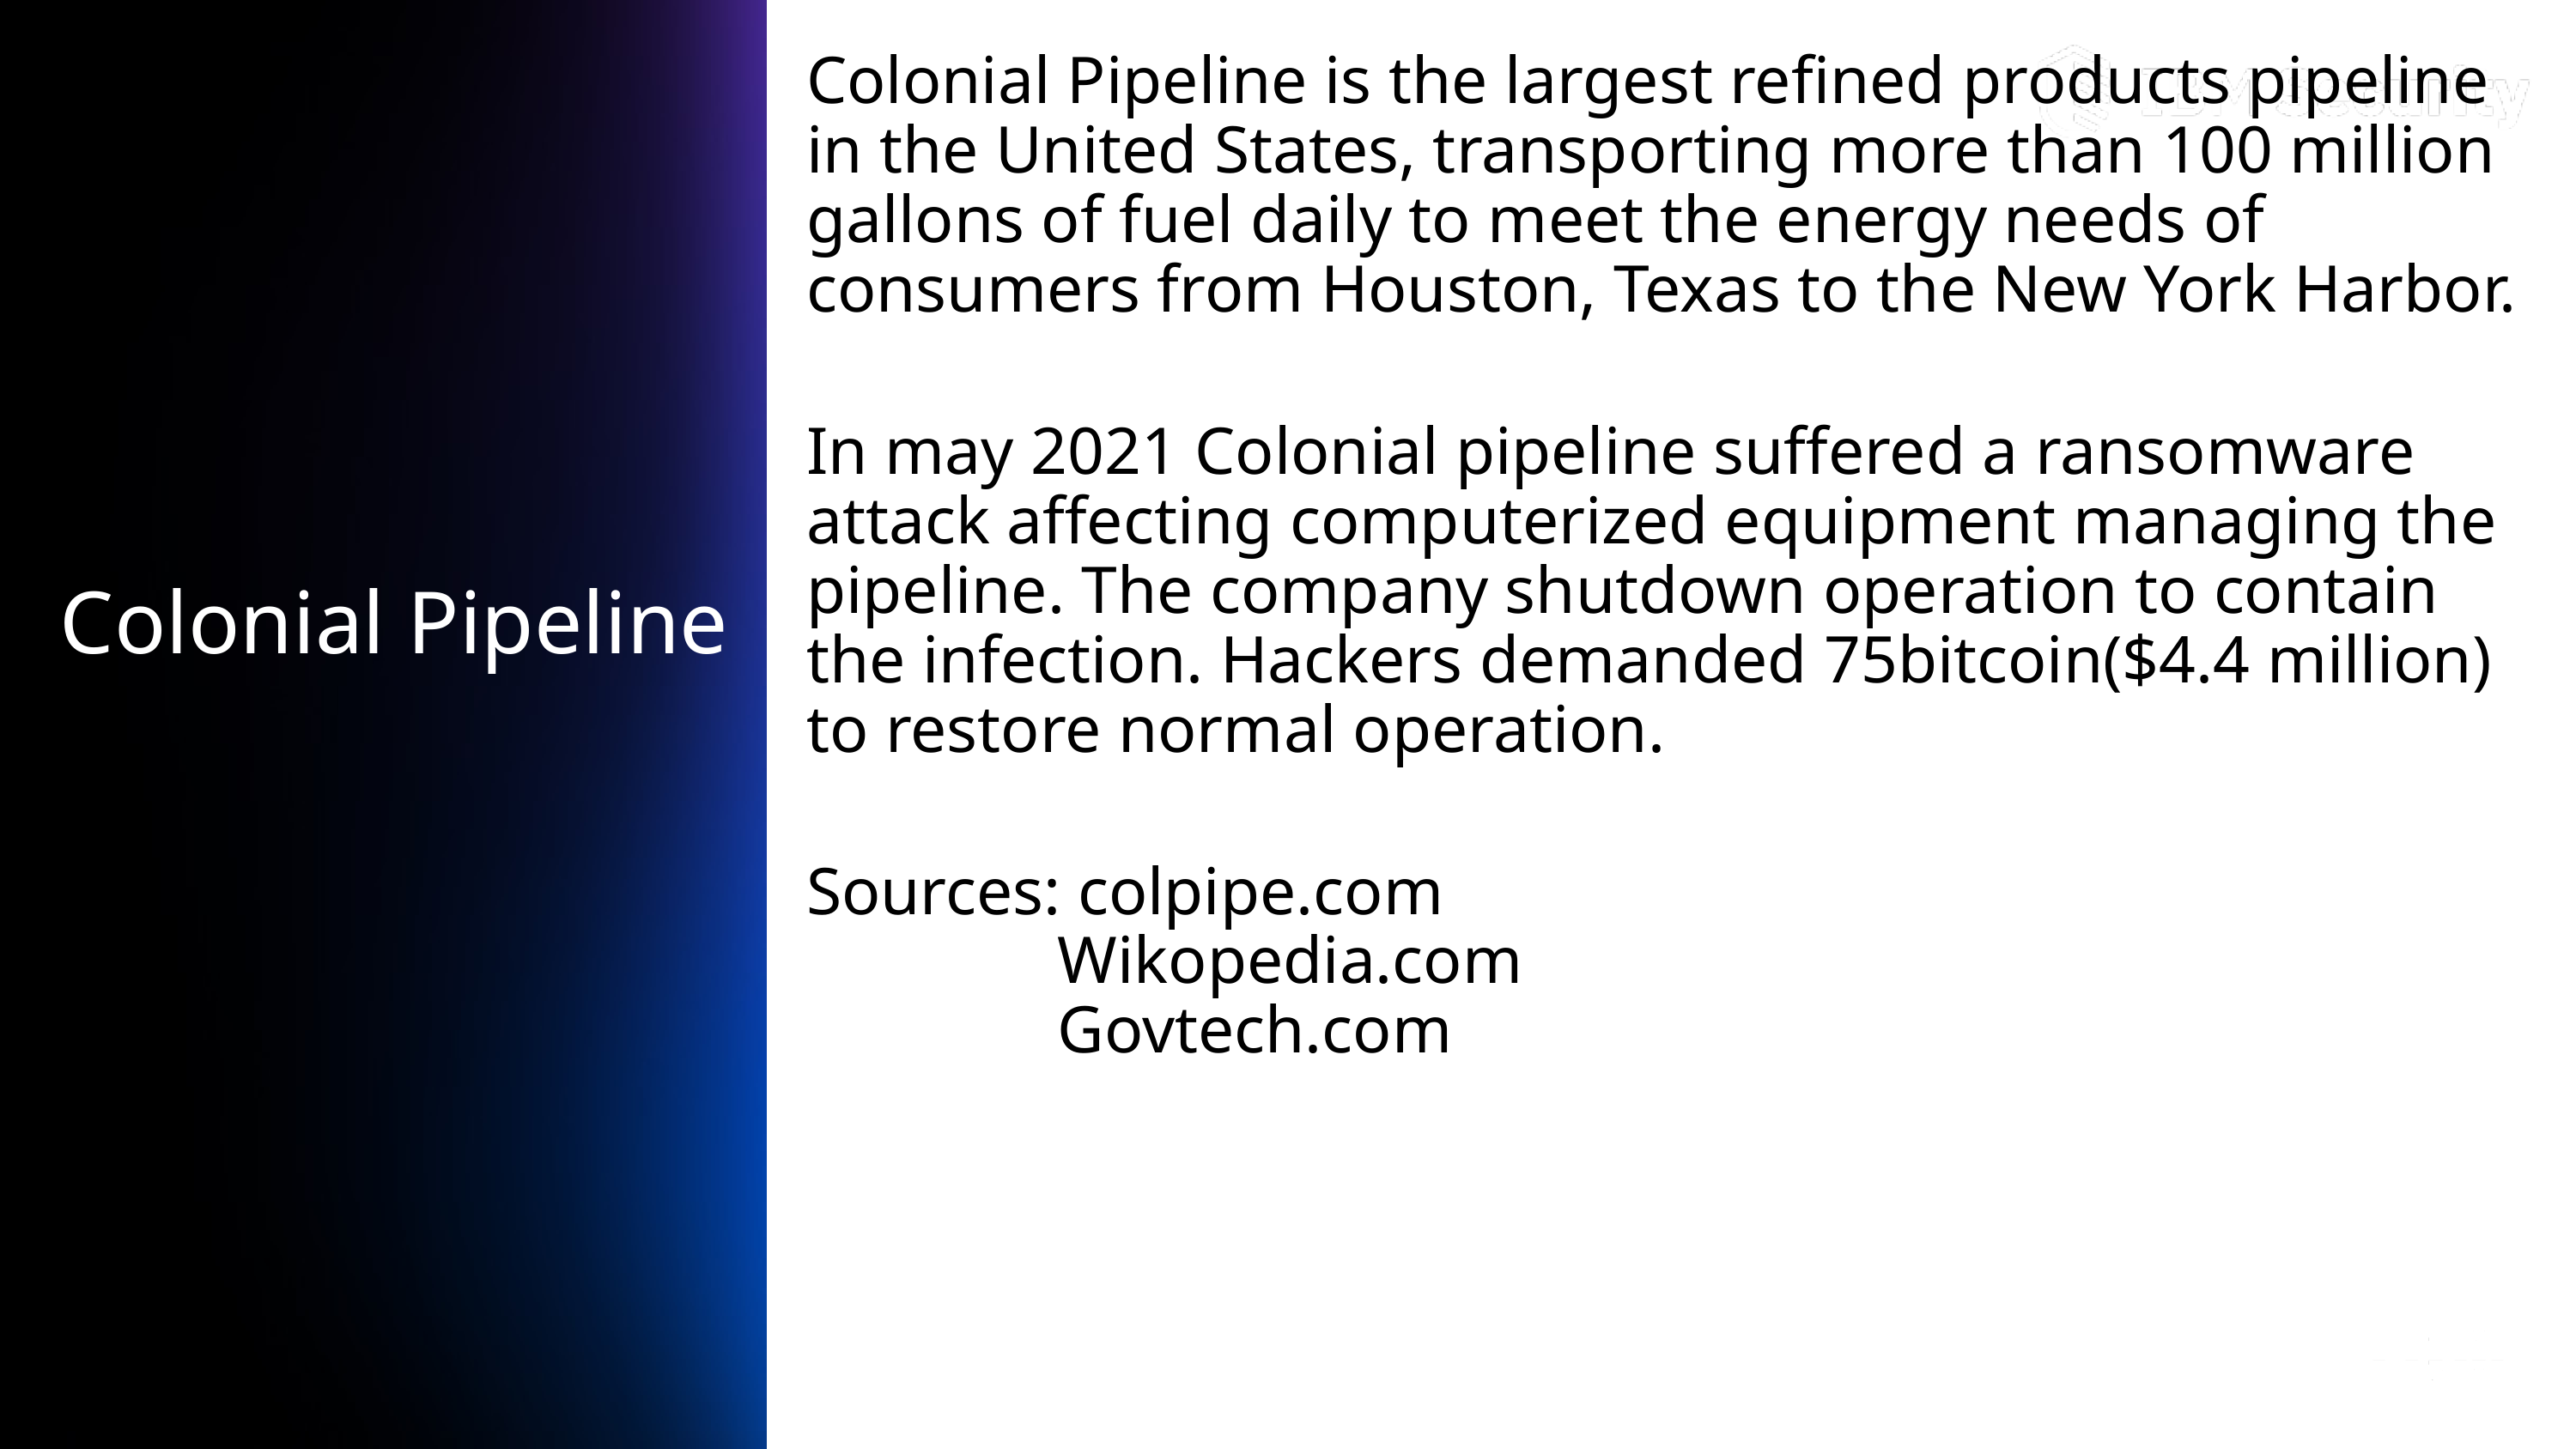

Colonial Pipeline is the largest refined products pipeline in the United States, transporting more than 100 million gallons of fuel daily to meet the energy needs of consumers from Houston, Texas to the New York Harbor.
In may 2021 Colonial pipeline suffered a ransomware attack affecting computerized equipment managing the pipeline. The company shutdown operation to contain the infection. Hackers demanded 75bitcoin($4.4 million) to restore normal operation.
Sources: colpipe.com
 Wikopedia.com
 Govtech.com
Colonial Pipeline